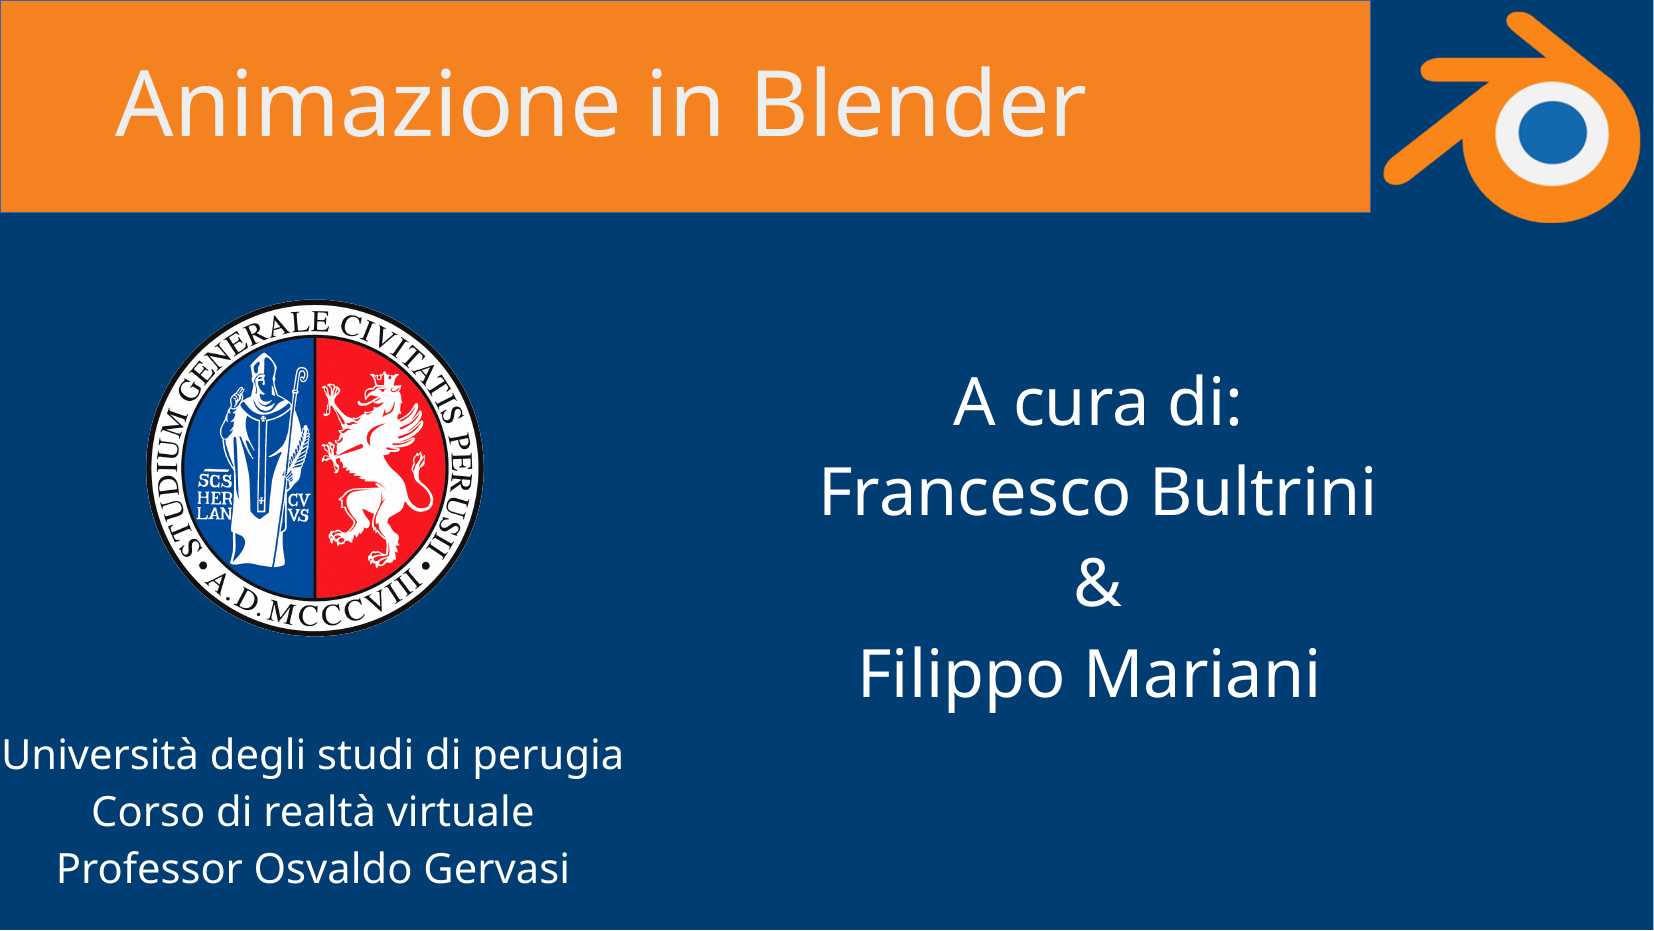

# Animazione in Blender
A cura di:
Francesco Bultrini
&
Filippo Mariani
Università degli studi di perugia
Corso di realtà virtuale
Professor Osvaldo Gervasi